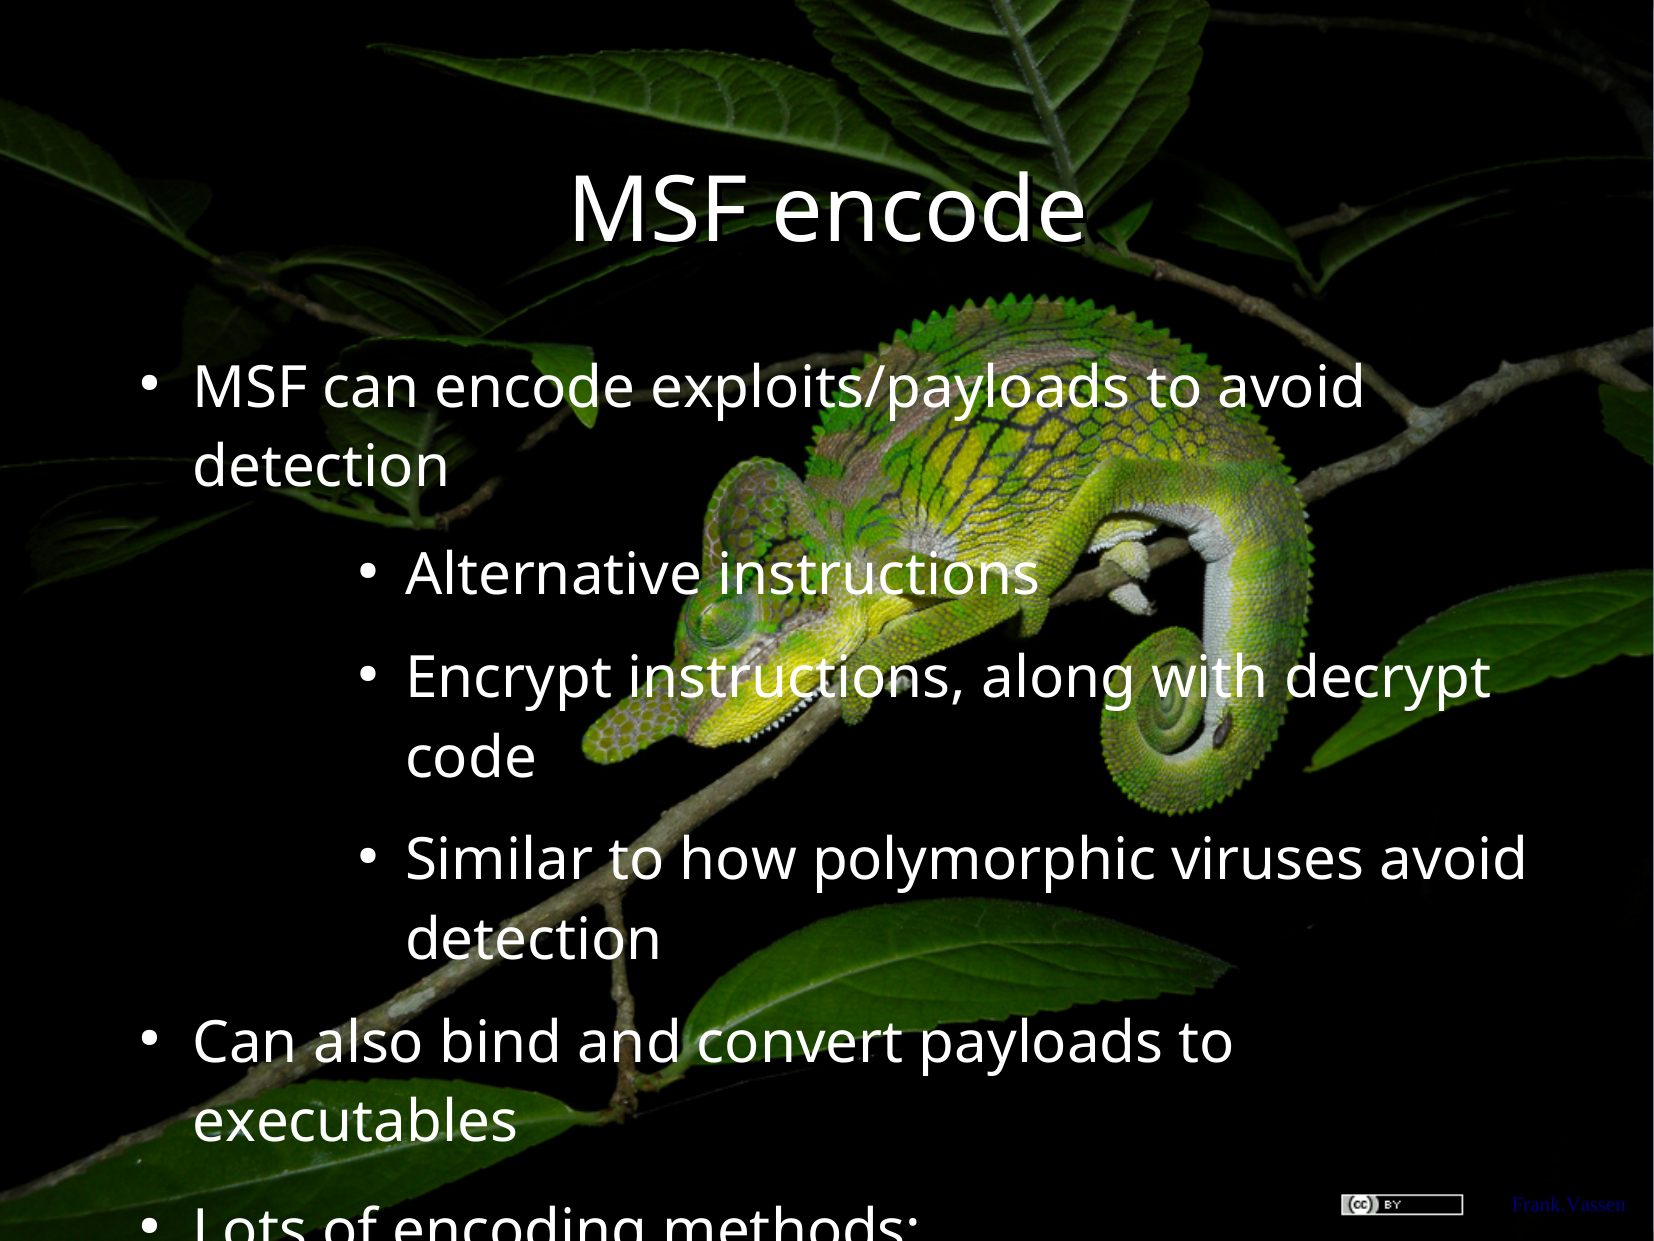

# MSF encode
MSF can encode exploits/payloads to avoid detection
Alternative instructions
Encrypt instructions, along with decrypt code
Similar to how polymorphic viruses avoid detection
Can also bind and convert payloads to executables
Lots of encoding methods:
# msfencode -l
by  Frank.Vassen